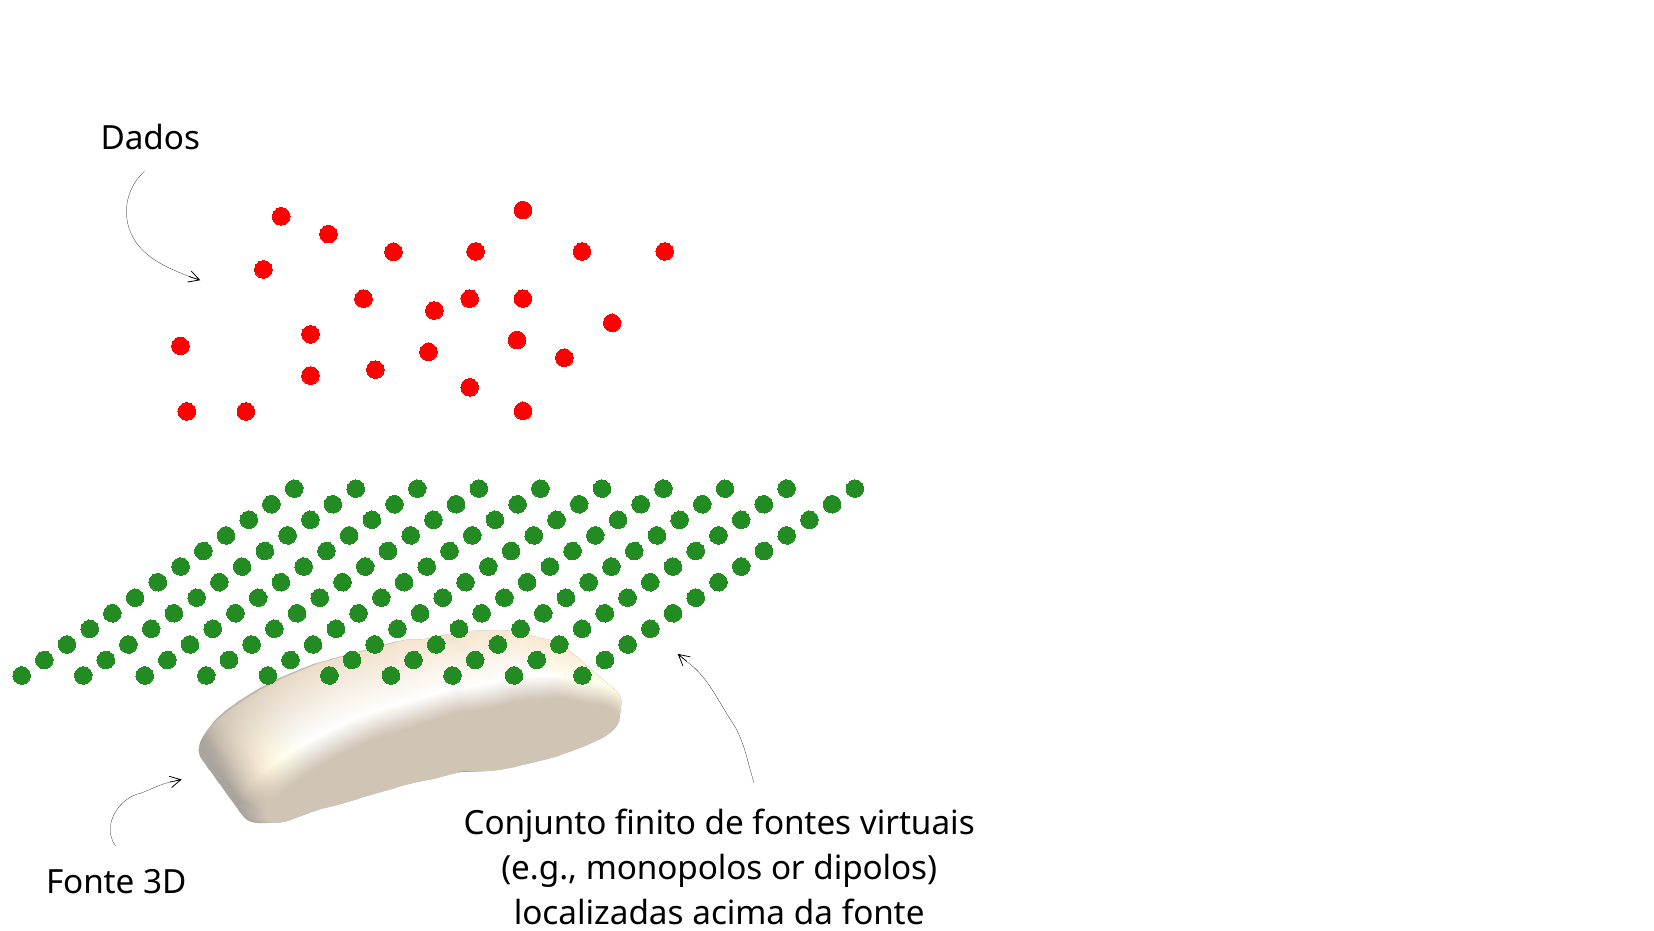

Dados
Conjunto finito de fontes virtuais (e.g., monopolos or dipolos) localizadas acima da fonte
Fonte 3D